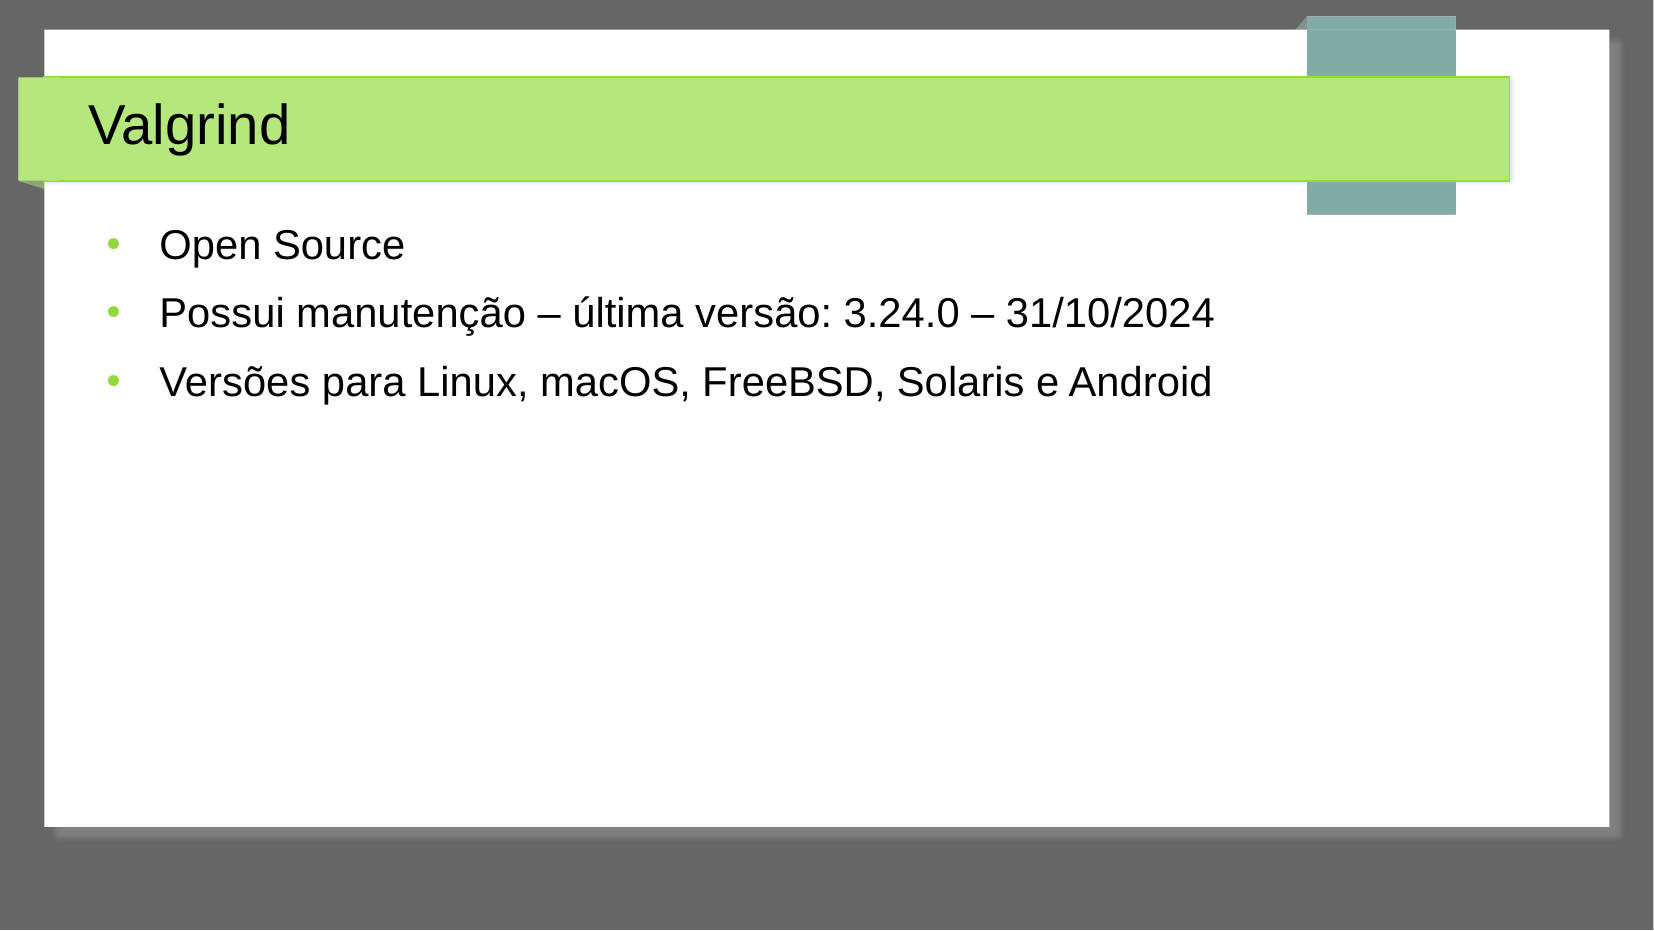

# Valgrind
Open Source
Possui manutenção – última versão: 3.24.0 – 31/10/2024
Versões para Linux, macOS, FreeBSD, Solaris e Android